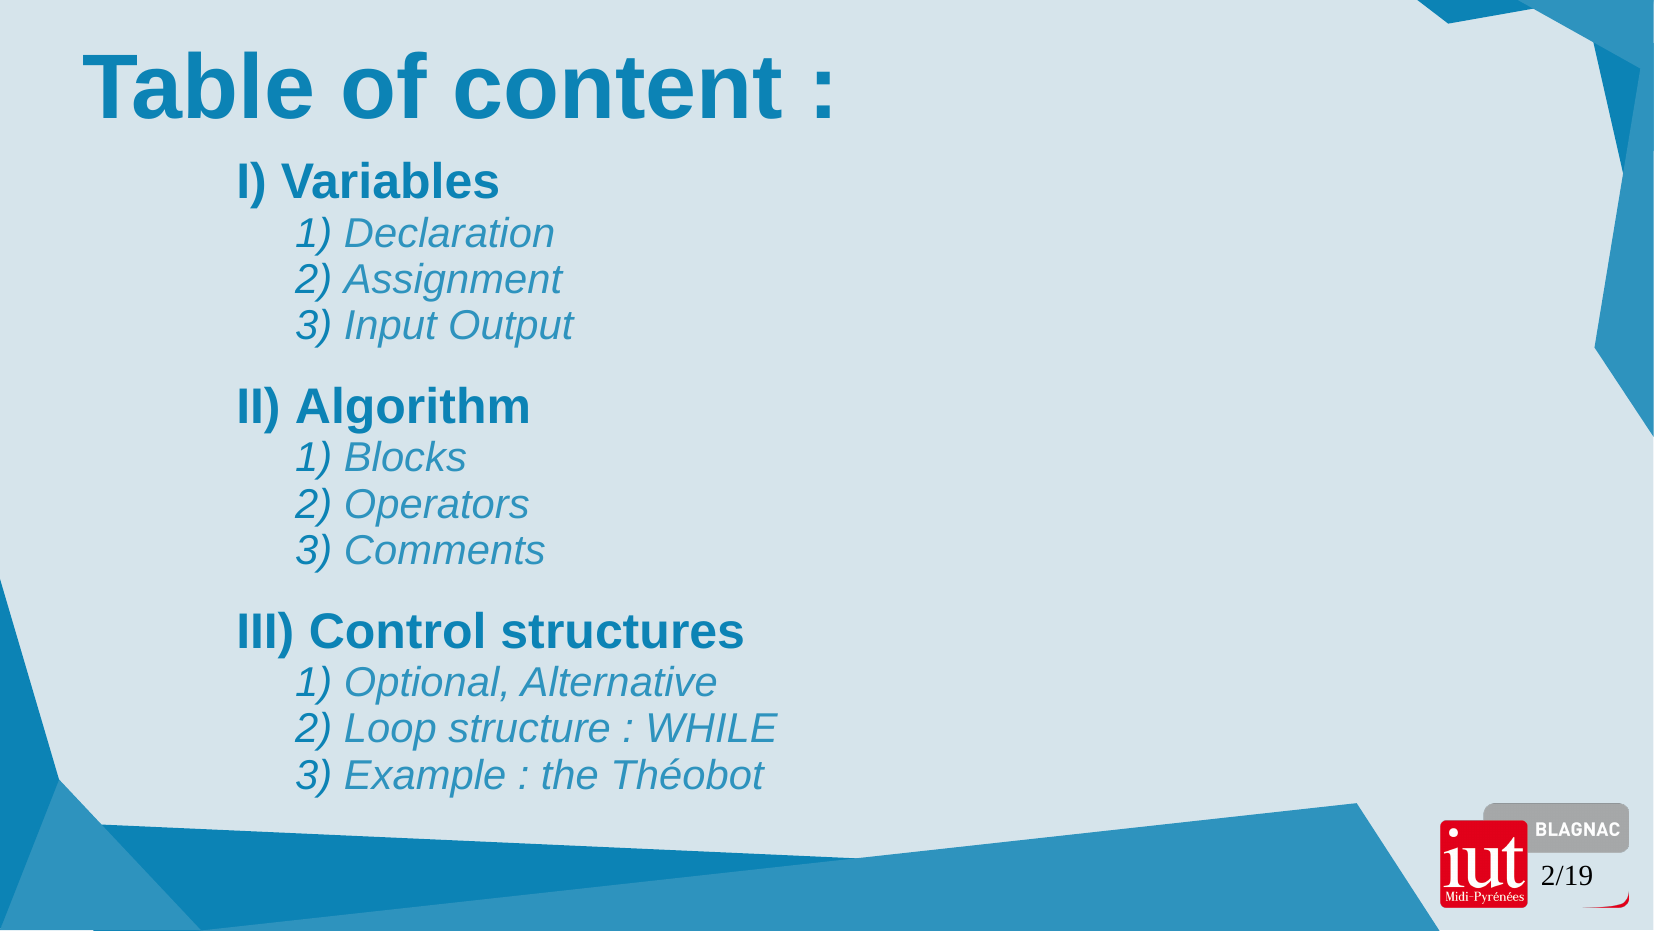

# Table of content :
Variables
Declaration
Assignment
Input Output
Algorithm
Blocks
Operators
Comments
Control structures
Optional, Alternative
Loop structure : WHILE
Example : the Théobot
2